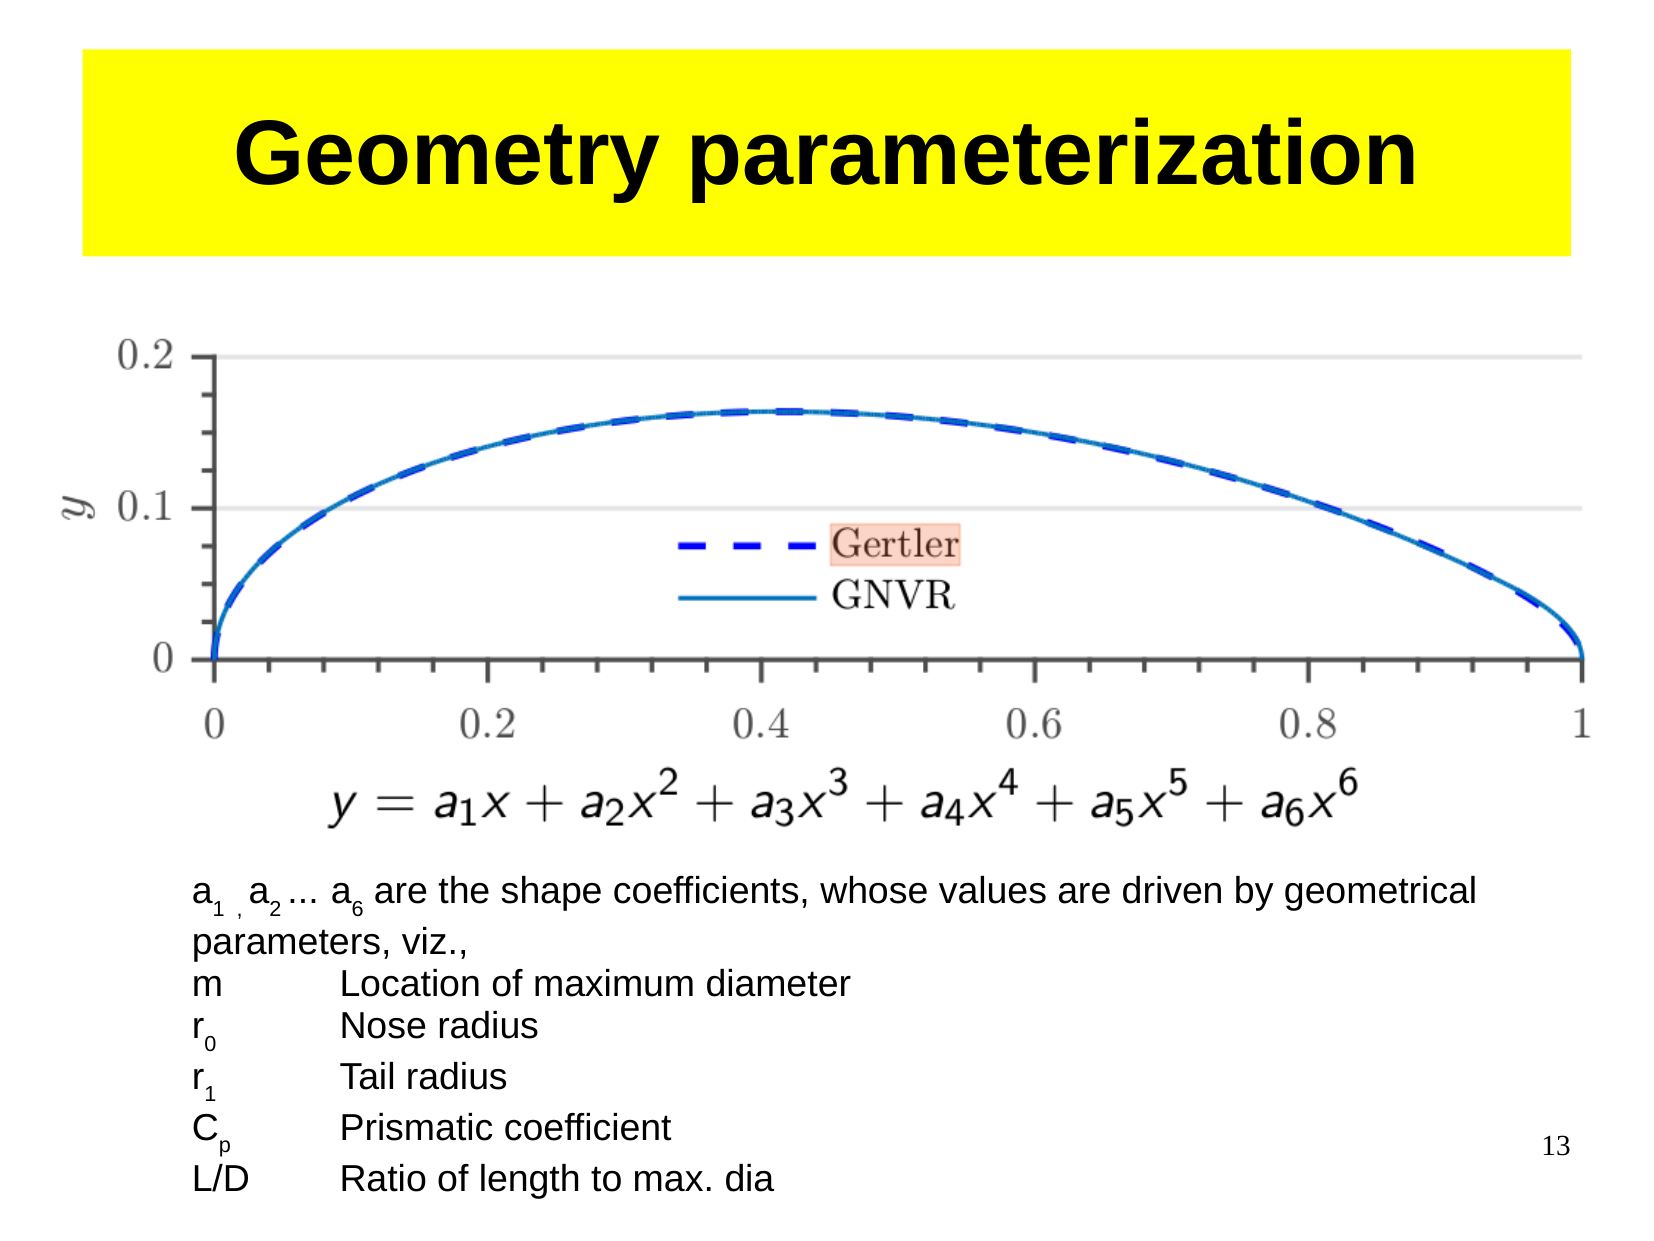

# Geometry parameterization
a1 , a2 ... a6 are the shape coefficients, whose values are driven by geometrical parameters, viz.,
m 		Location of maximum diameter
r0 		Nose radius
r1 		Tail radius
Cp 		Prismatic coefficient
L/D		Ratio of length to max. dia
13